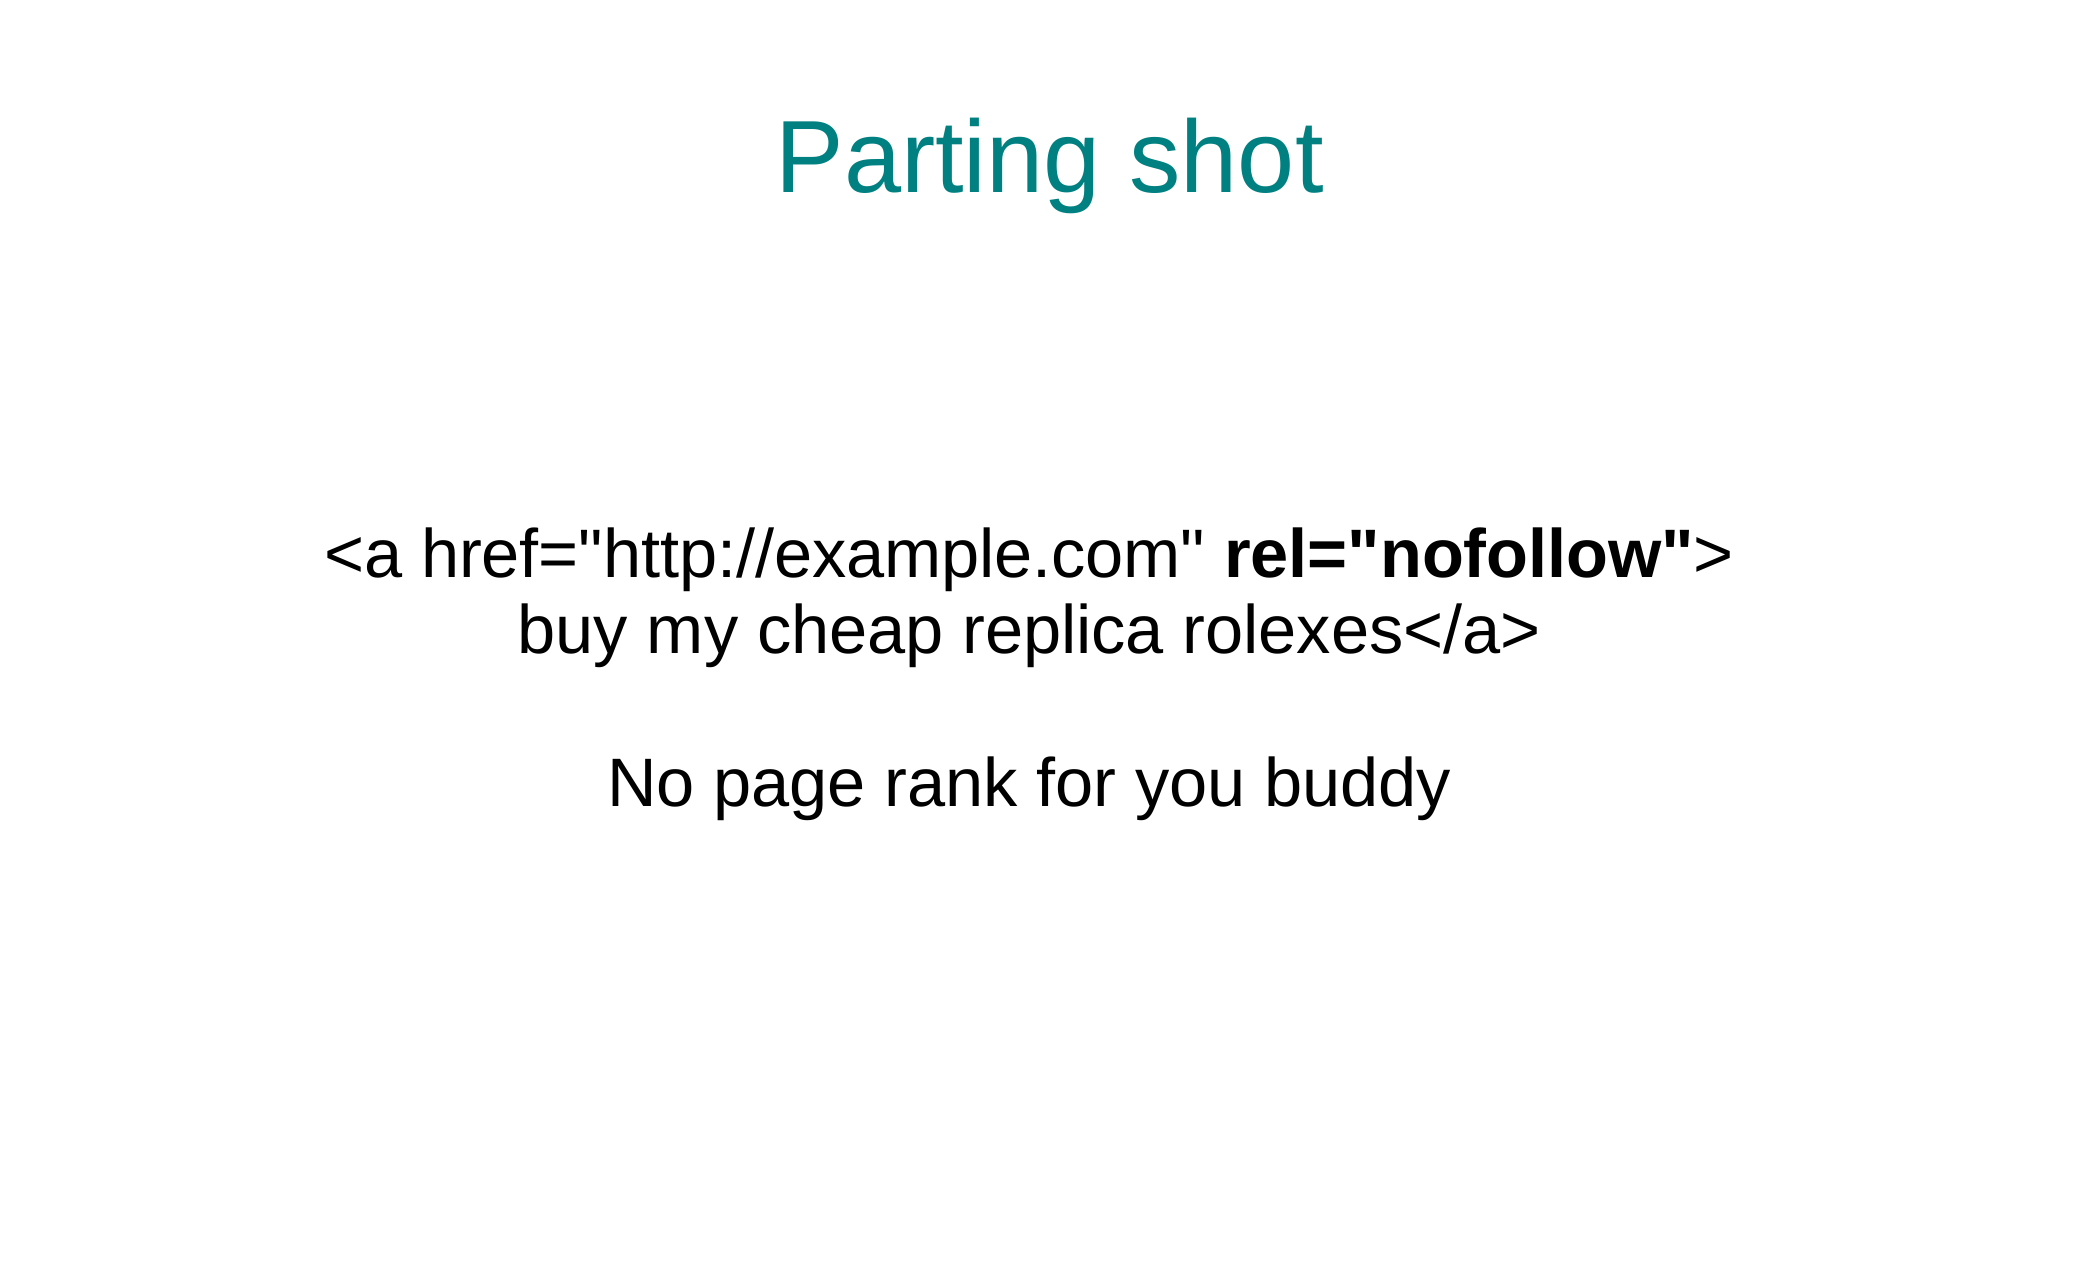

# Parting shot
<a href="http://example.com" rel="nofollow">
buy my cheap replica rolexes</a>
No page rank for you buddy